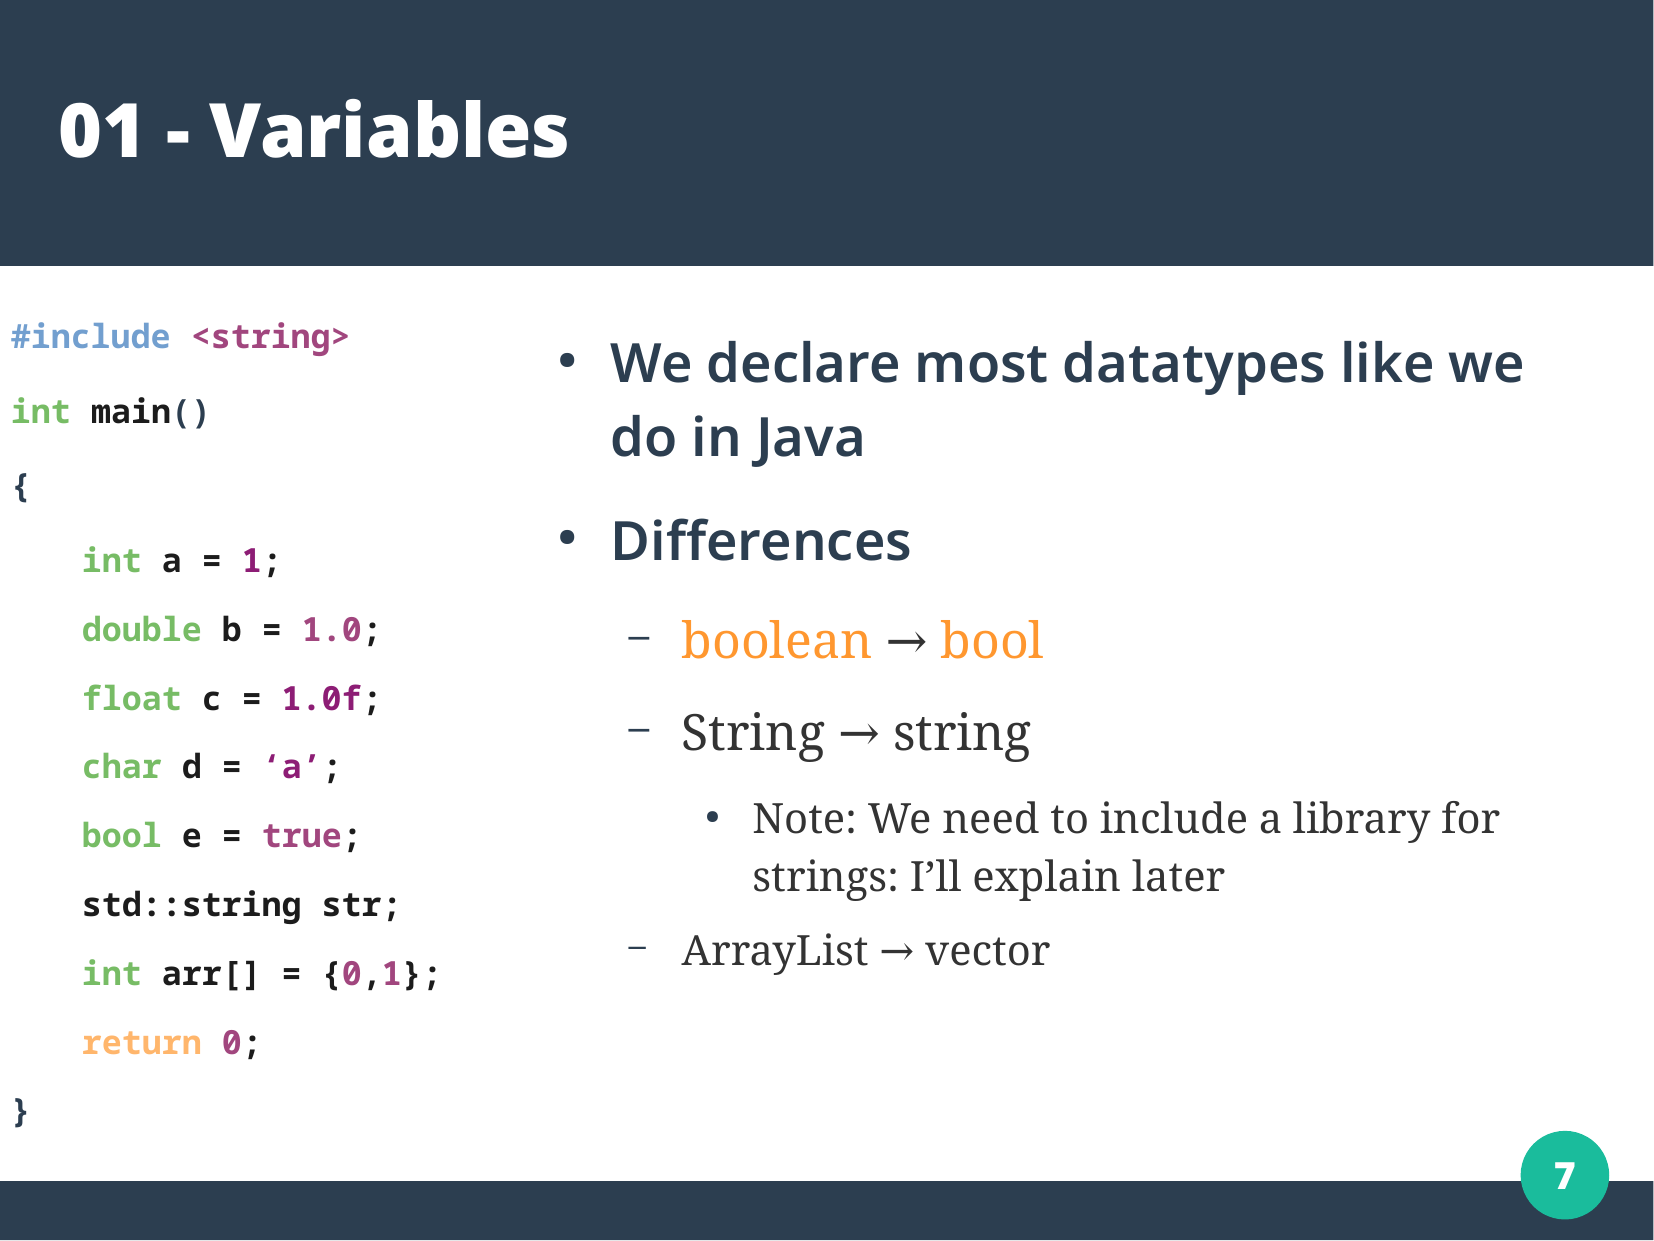

# 01 - Variables
#include <string>
int main()
{
int a = 1;
double b = 1.0;
float c = 1.0f;
char d = ‘a’;
bool e = true;
std::string str;
int arr[] = {0,1};
return 0;
}
We declare most datatypes like we do in Java
Differences
boolean → bool
String → string
Note: We need to include a library for strings: I’ll explain later
ArrayList → vector
7